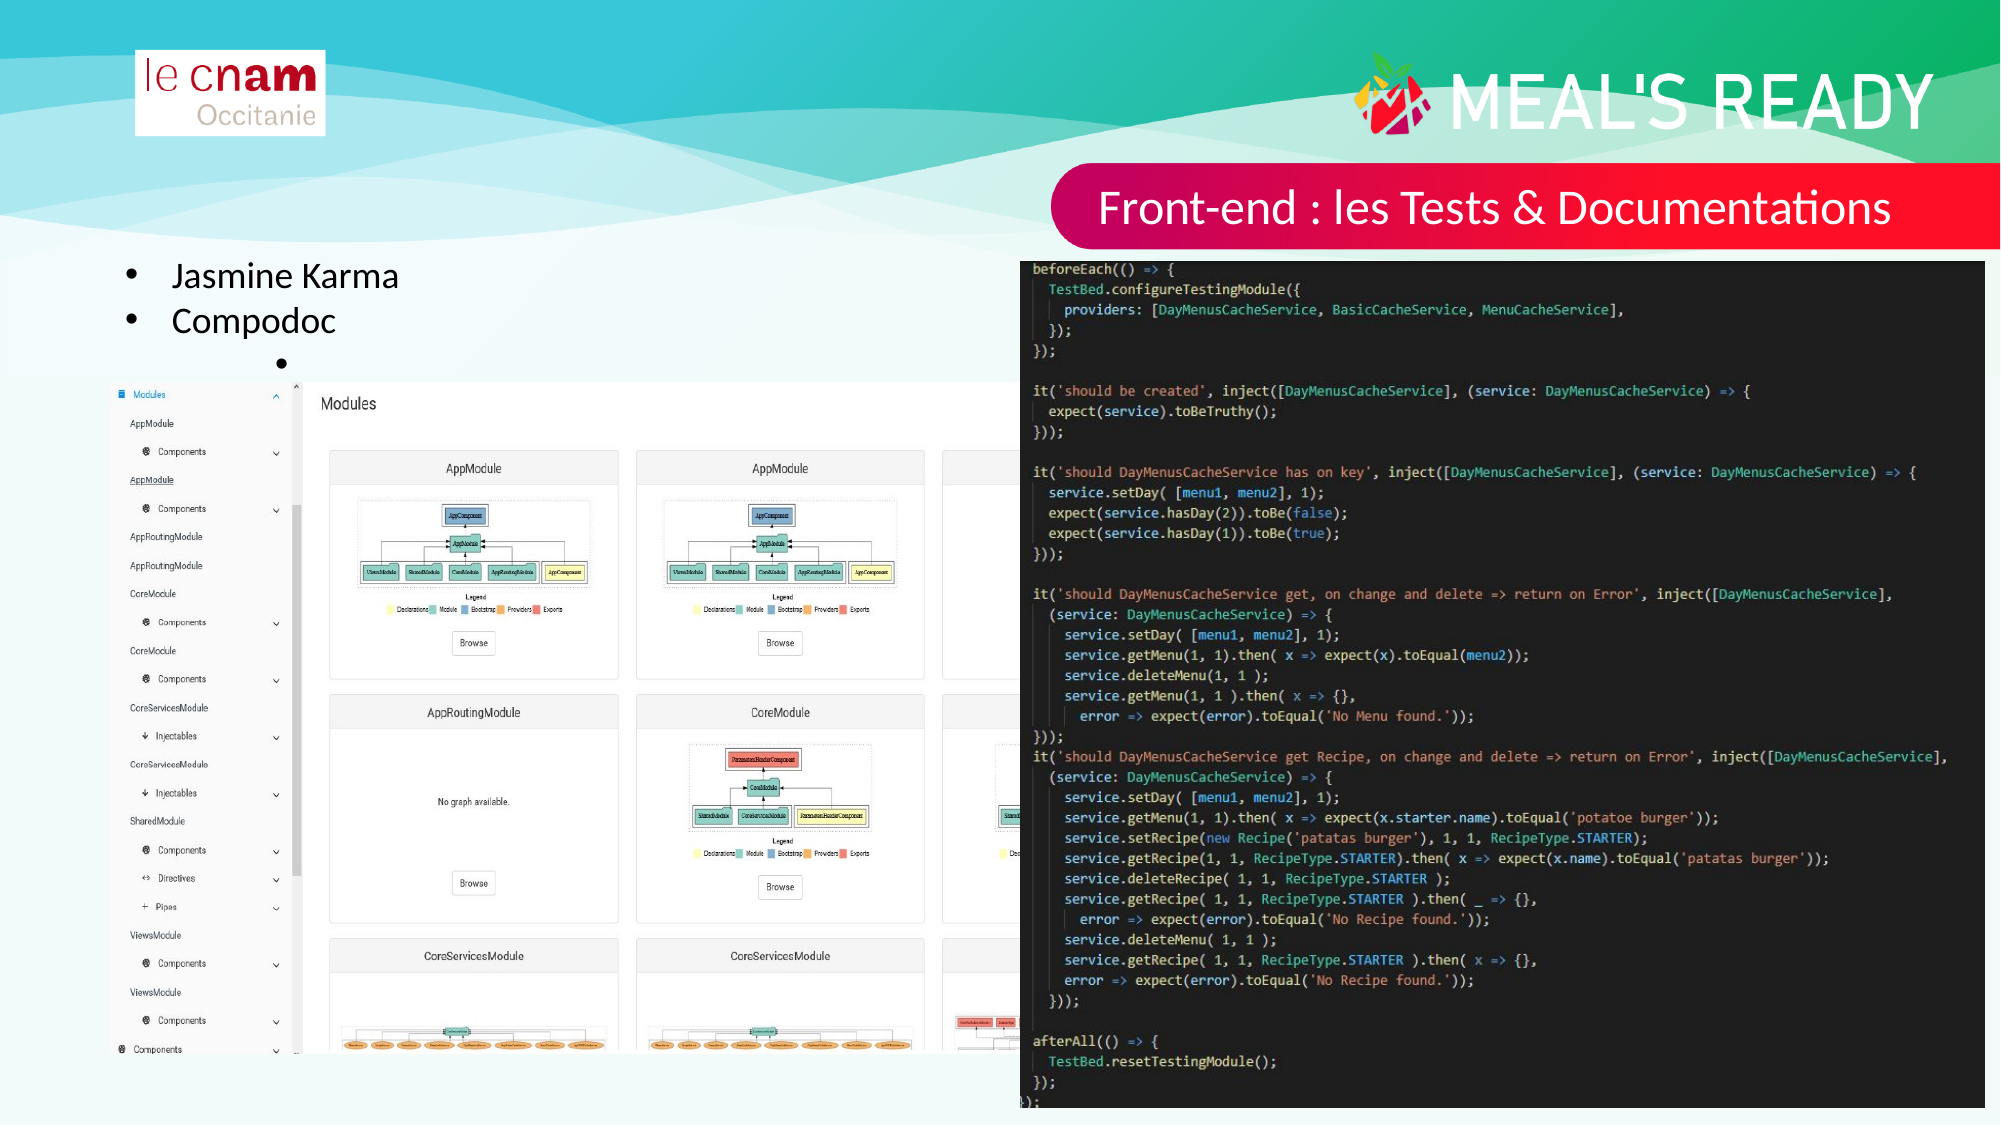

Front-end : les Tests & Documentations
Jasmine Karma
Compodoc